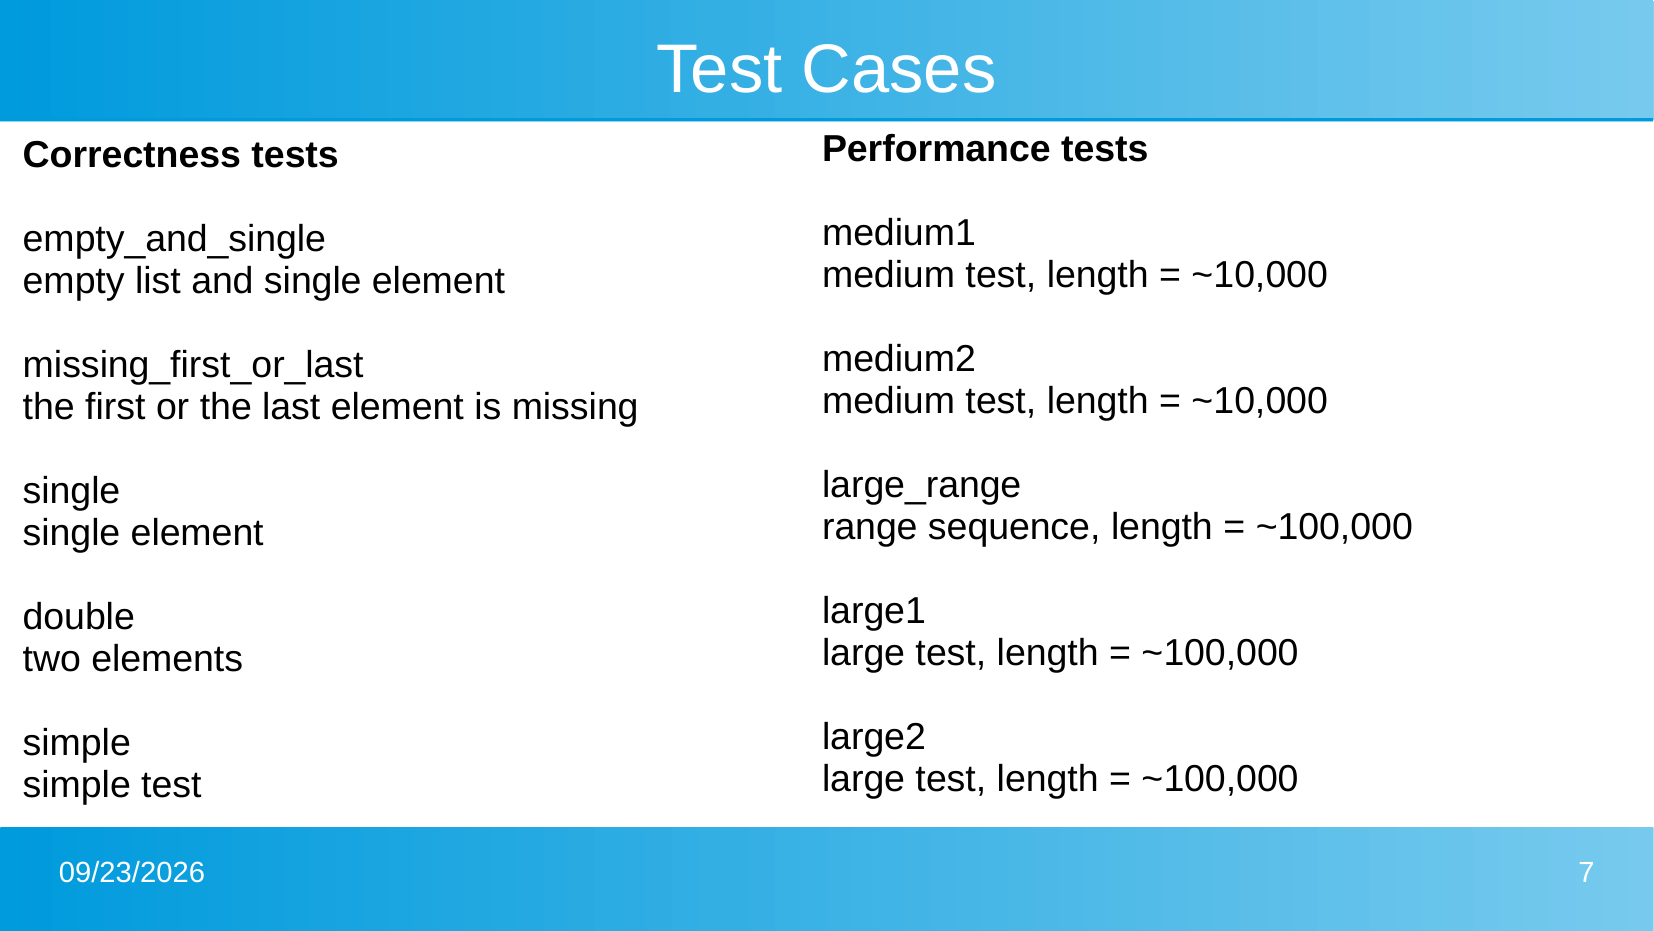

# Test Cases
Performance tests
medium1
medium test, length = ~10,000
medium2
medium test, length = ~10,000
large_range
range sequence, length = ~100,000
large1
large test, length = ~100,000
large2
large test, length = ~100,000
Correctness tests
empty_and_single
empty list and single element
missing_first_or_last
the first or the last element is missing
single
single element
double
two elements
simple
simple test
7